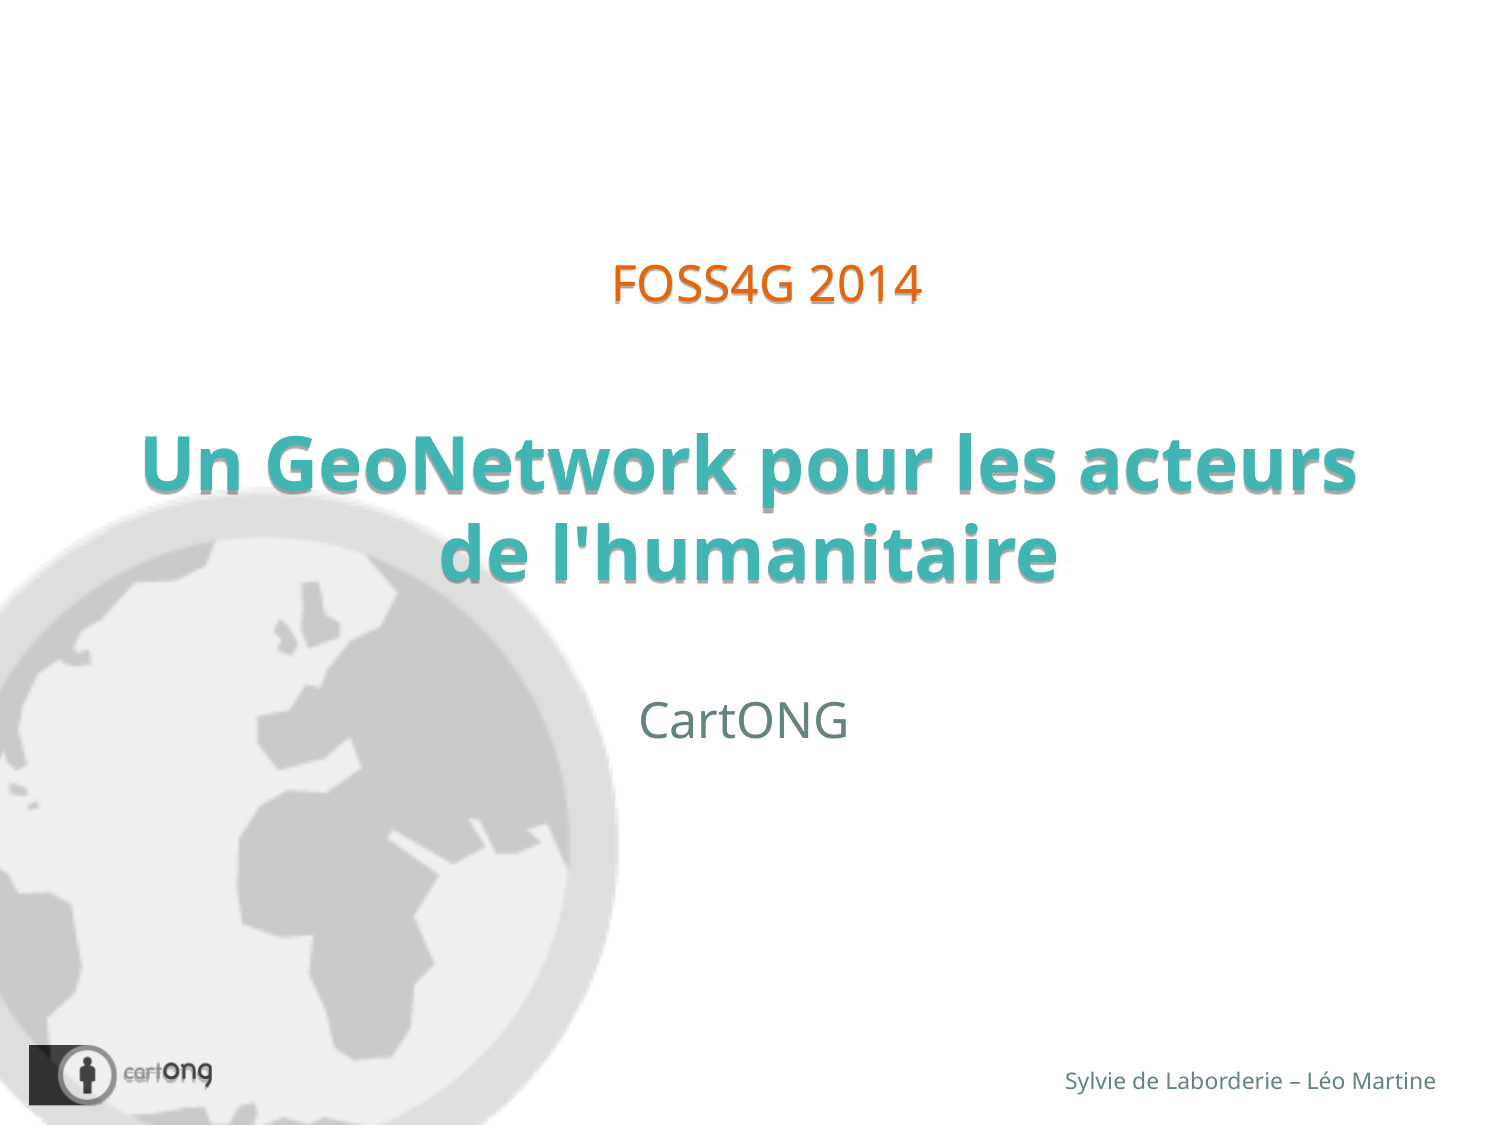

FOSS4G 2014
# Un GeoNetwork pour les acteurs de l'humanitaire
CartONG
Sylvie de Laborderie – Léo Martine